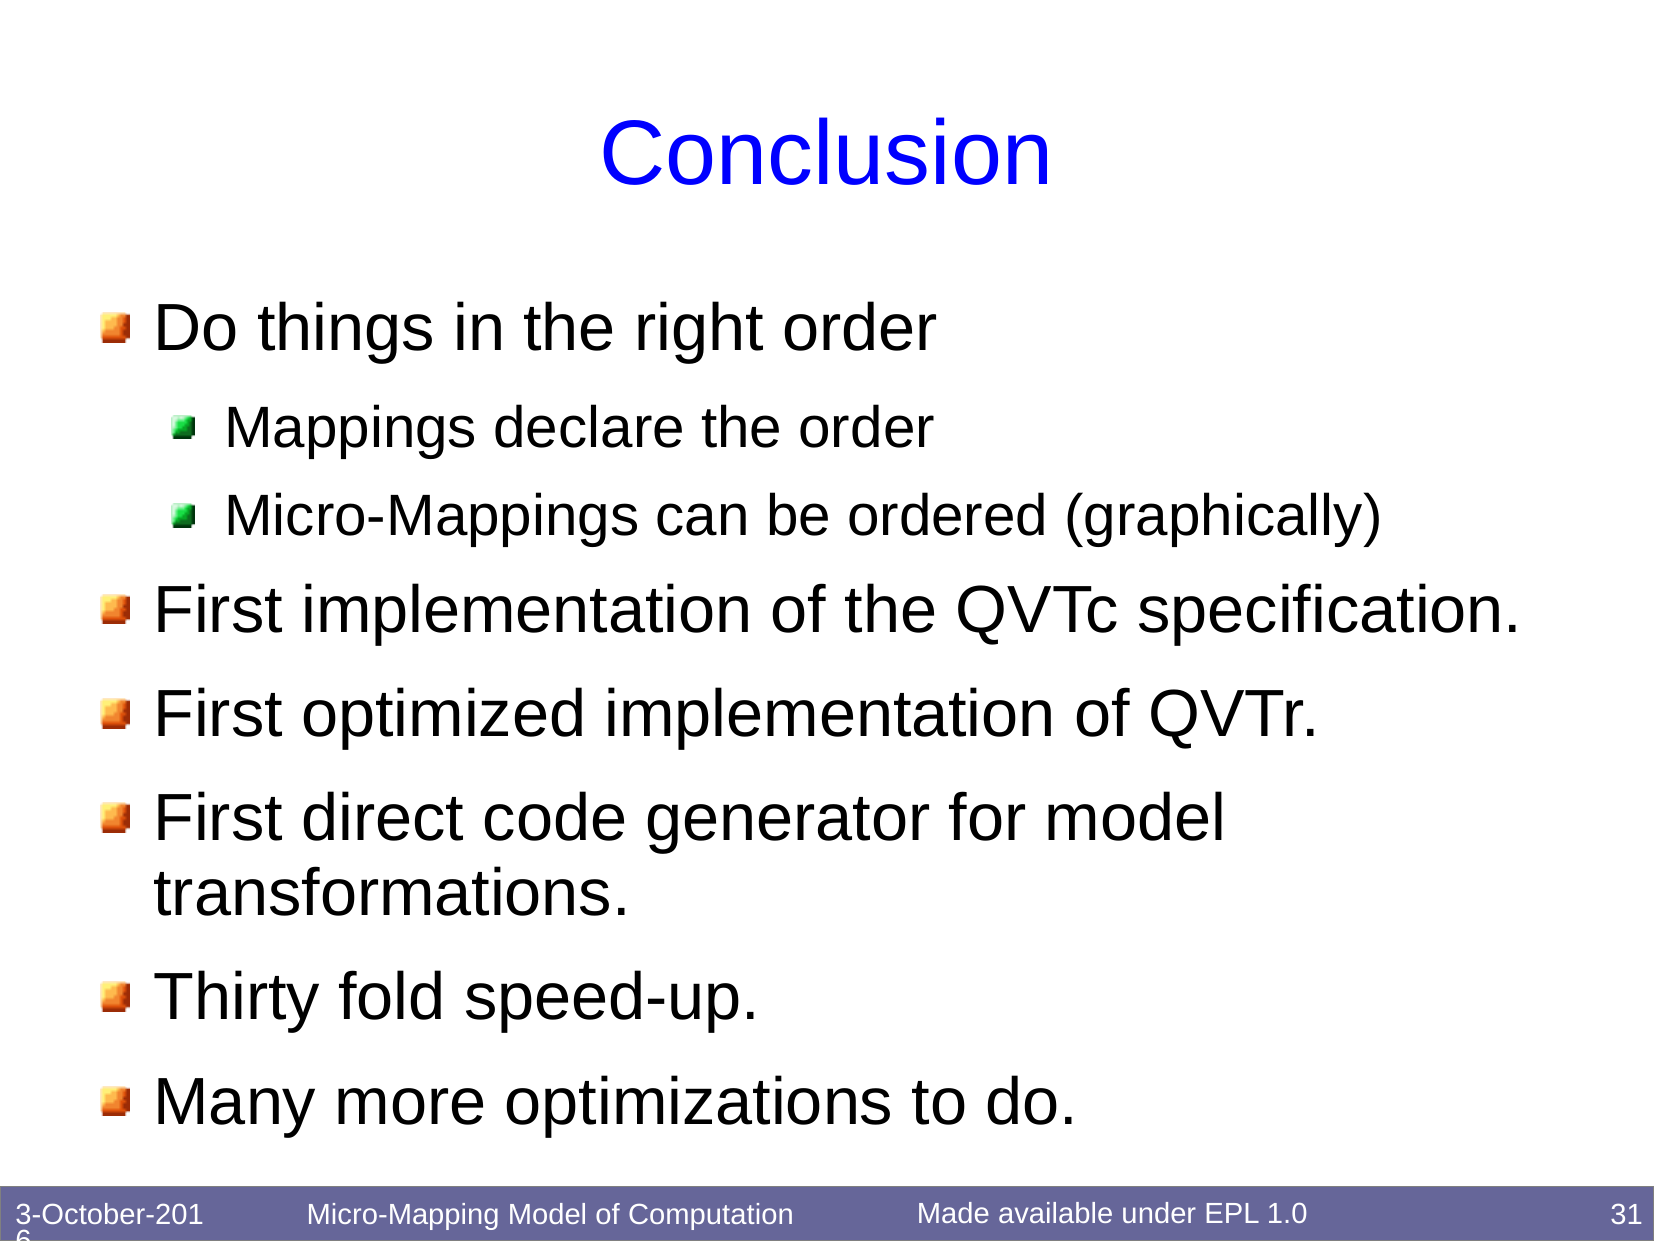

# Conclusion
Do things in the right order
Mappings declare the order
Micro-Mappings can be ordered (graphically)
First implementation of the QVTc specification.
First optimized implementation of QVTr.
First direct code generator for model transformations.
Thirty fold speed-up.
Many more optimizations to do.
3-October-2016
Micro-Mapping Model of Computation
31